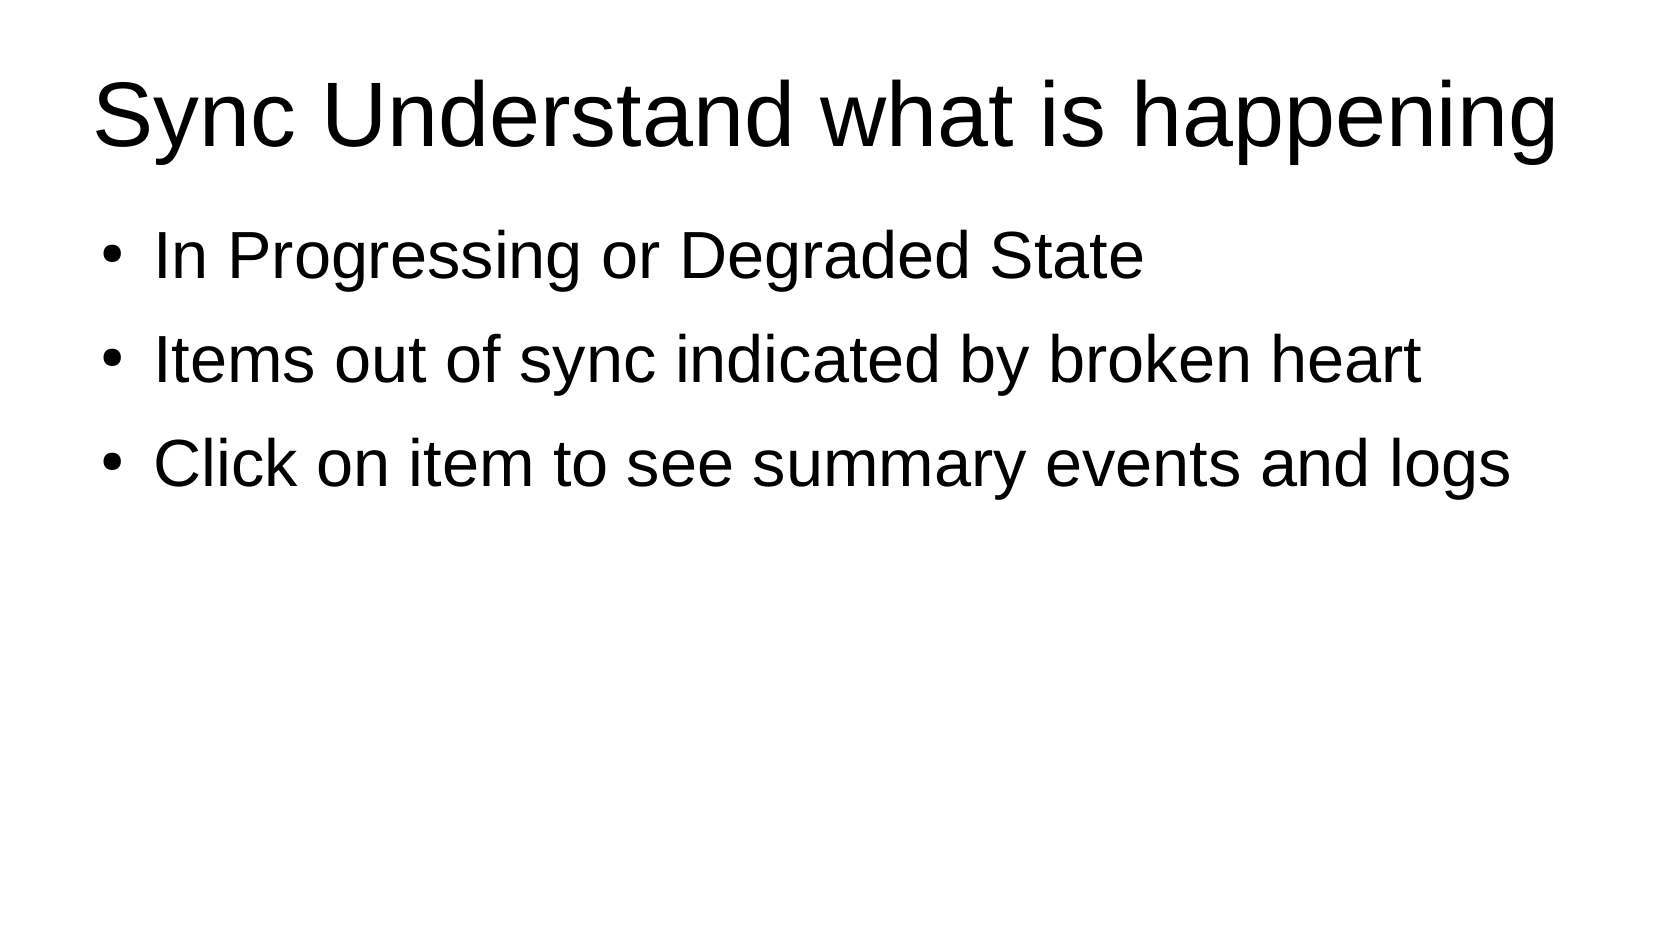

# Sync Understand what is happening
In Progressing or Degraded State
Items out of sync indicated by broken heart
Click on item to see summary events and logs